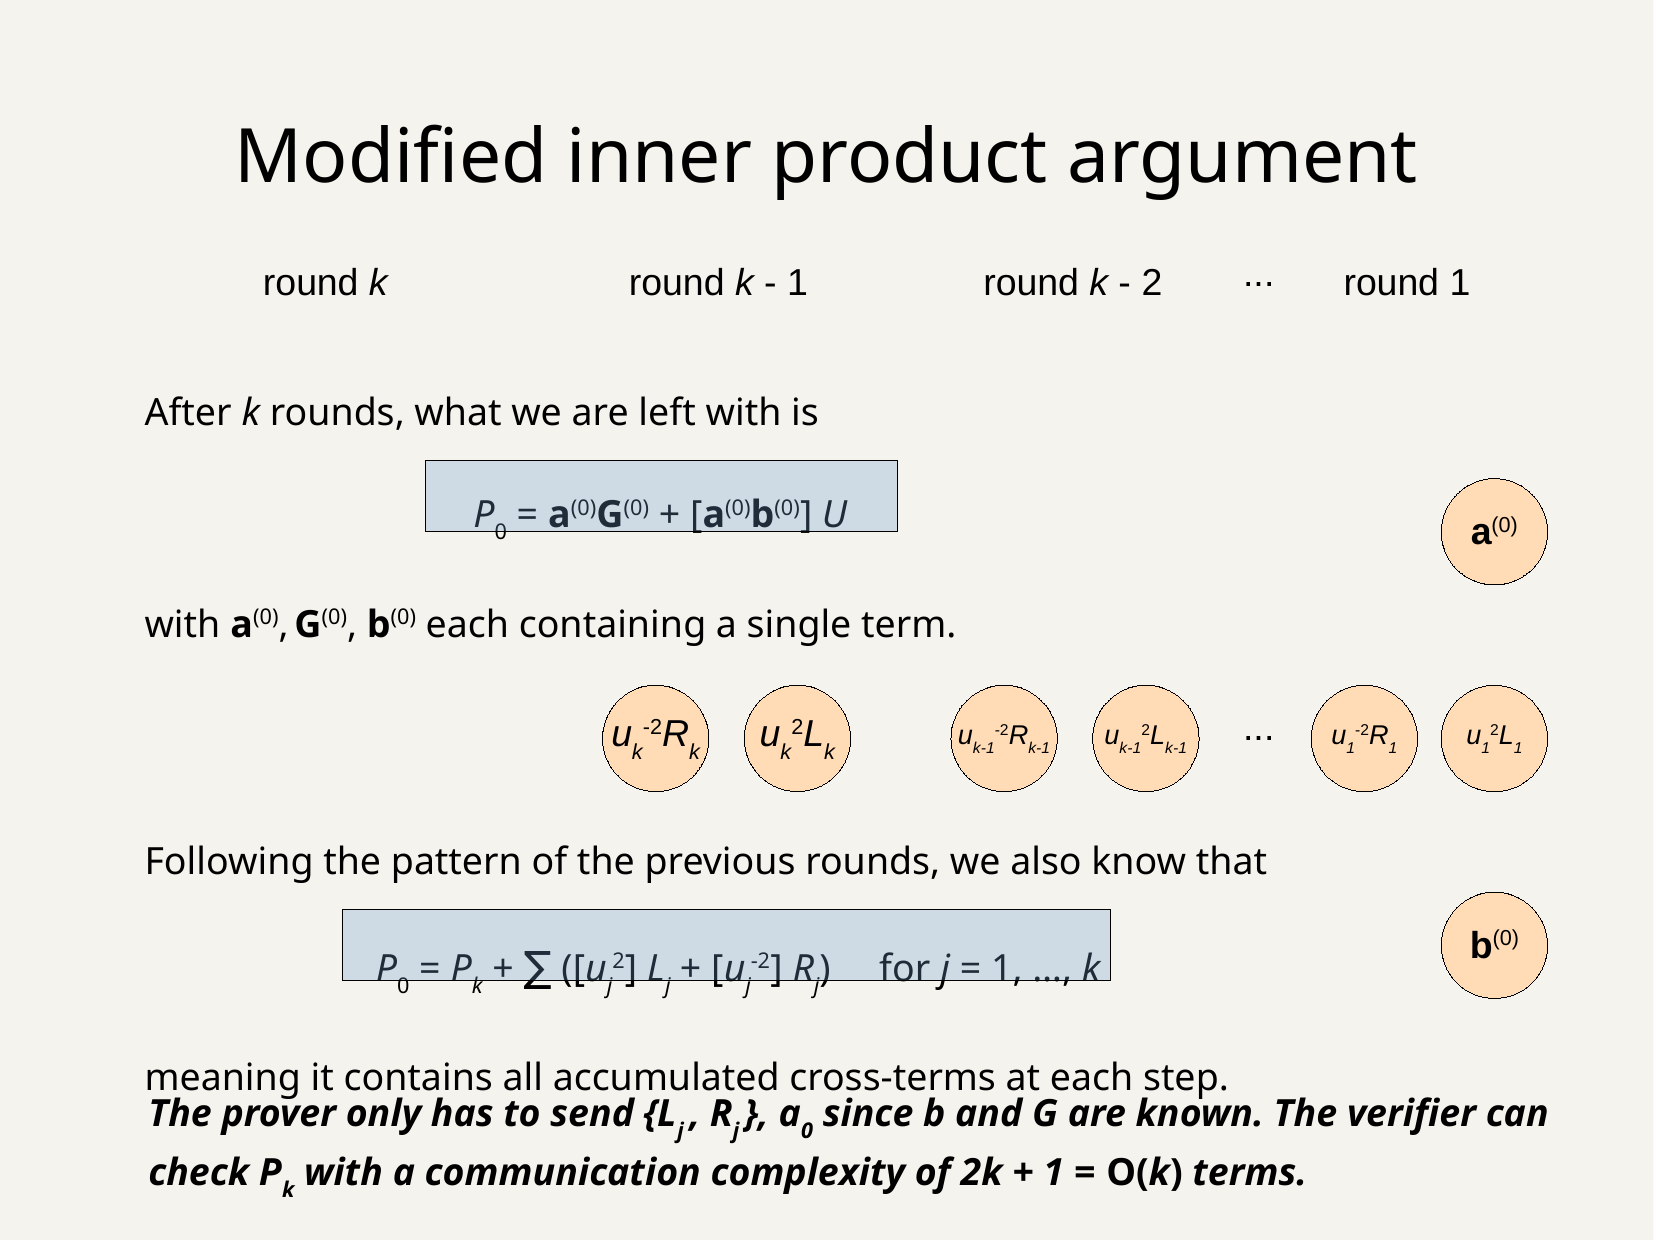

# Modified inner product argument
...
round k
round k - 1
round k - 2
round 1
After k rounds, what we are left with is
			 P0 = a(0)G(0) + [a(0)b(0)] U
with a(0), G(0), b(0) each containing a single term.
a(0)
uk-2Rk
uk2Lk
uk-1-2Rk-1
uk-12Lk-1
u1-2R1
u12L1
...
Following the pattern of the previous rounds, we also know that
			 P0 = Pk + ∑ ([uj2] Lj + [uj-2] Rj) for j = 1, …, k
meaning it contains all accumulated cross-terms at each step.
b(0)
The prover only has to send {Lj , Rj }, a0 since b and G are known. The verifier can check Pk with a communication complexity of 2k + 1 = O(k) terms.